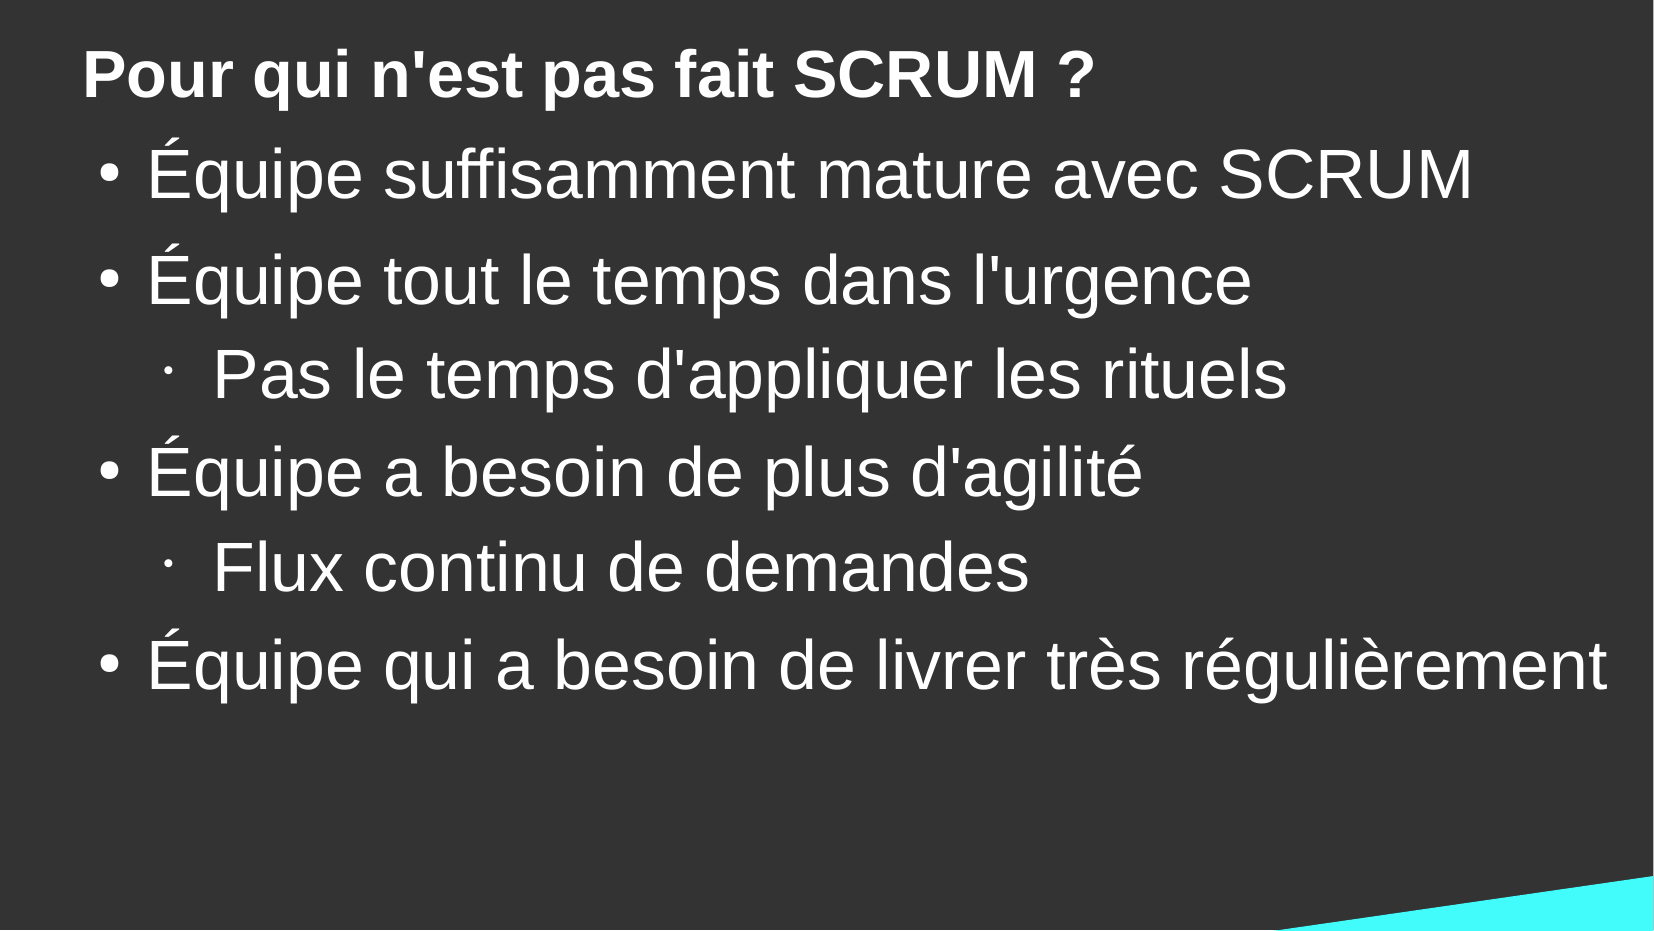

# Pour qui n'est pas fait SCRUM ?
Équipe suffisamment mature avec SCRUM
Équipe tout le temps dans l'urgence
Pas le temps d'appliquer les rituels
Équipe a besoin de plus d'agilité
Flux continu de demandes
Équipe qui a besoin de livrer très régulièrement